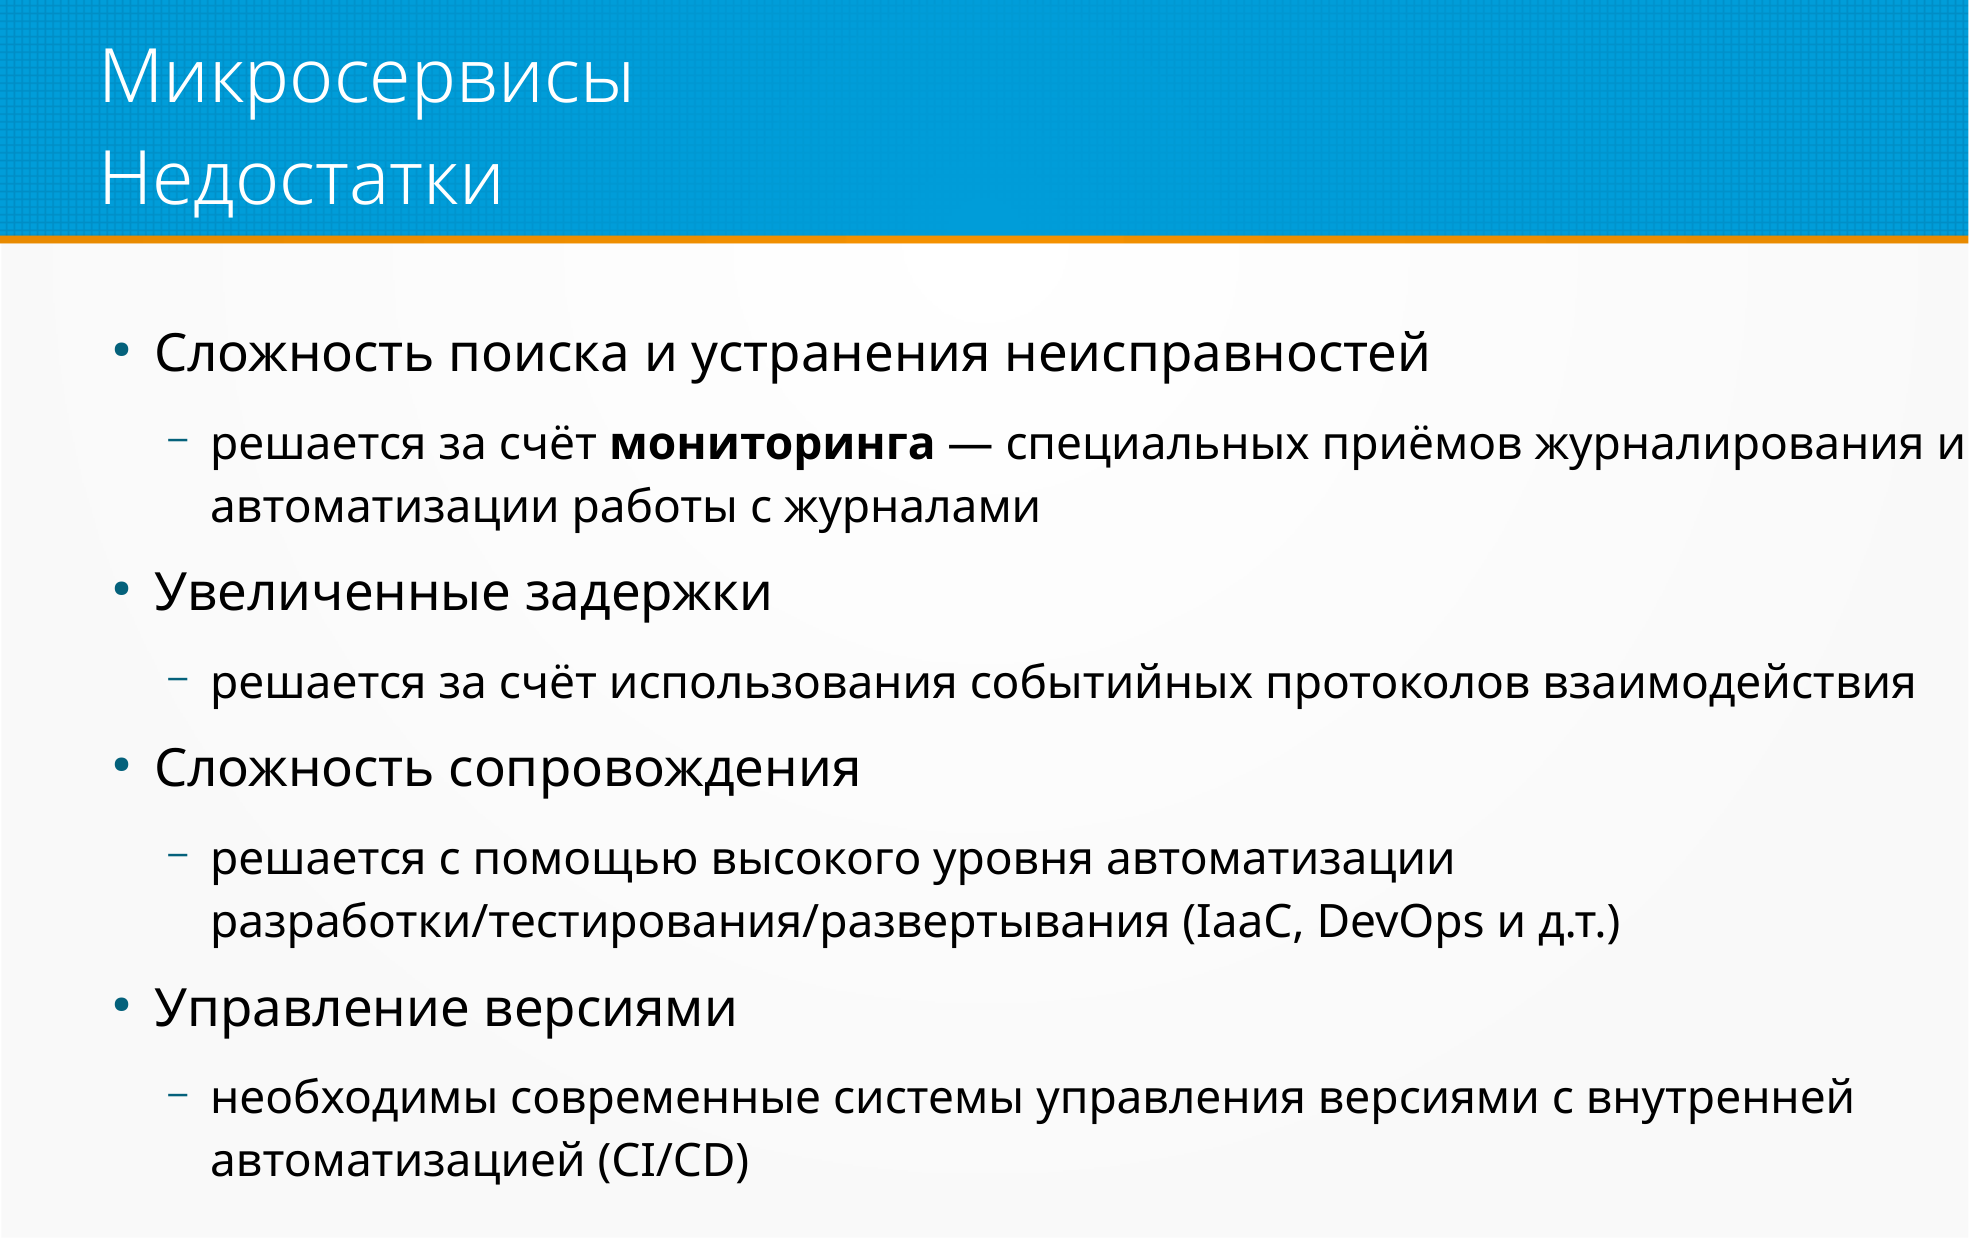

# Микросервисы Недостатки
Сложность поиска и устранения неисправностей
решается за счёт мониторинга — специальных приёмов журналирования и автоматизации работы с журналами
Увеличенные задержки
решается за счёт использования событийных протоколов взаимодействия
Сложность сопровождения
решается с помощью высокого уровня автоматизации разработки/тестирования/развертывания (IaaC, DevOps и д.т.)
Управление версиями
необходимы современные системы управления версиями с внутренней автоматизацией (CI/CD)